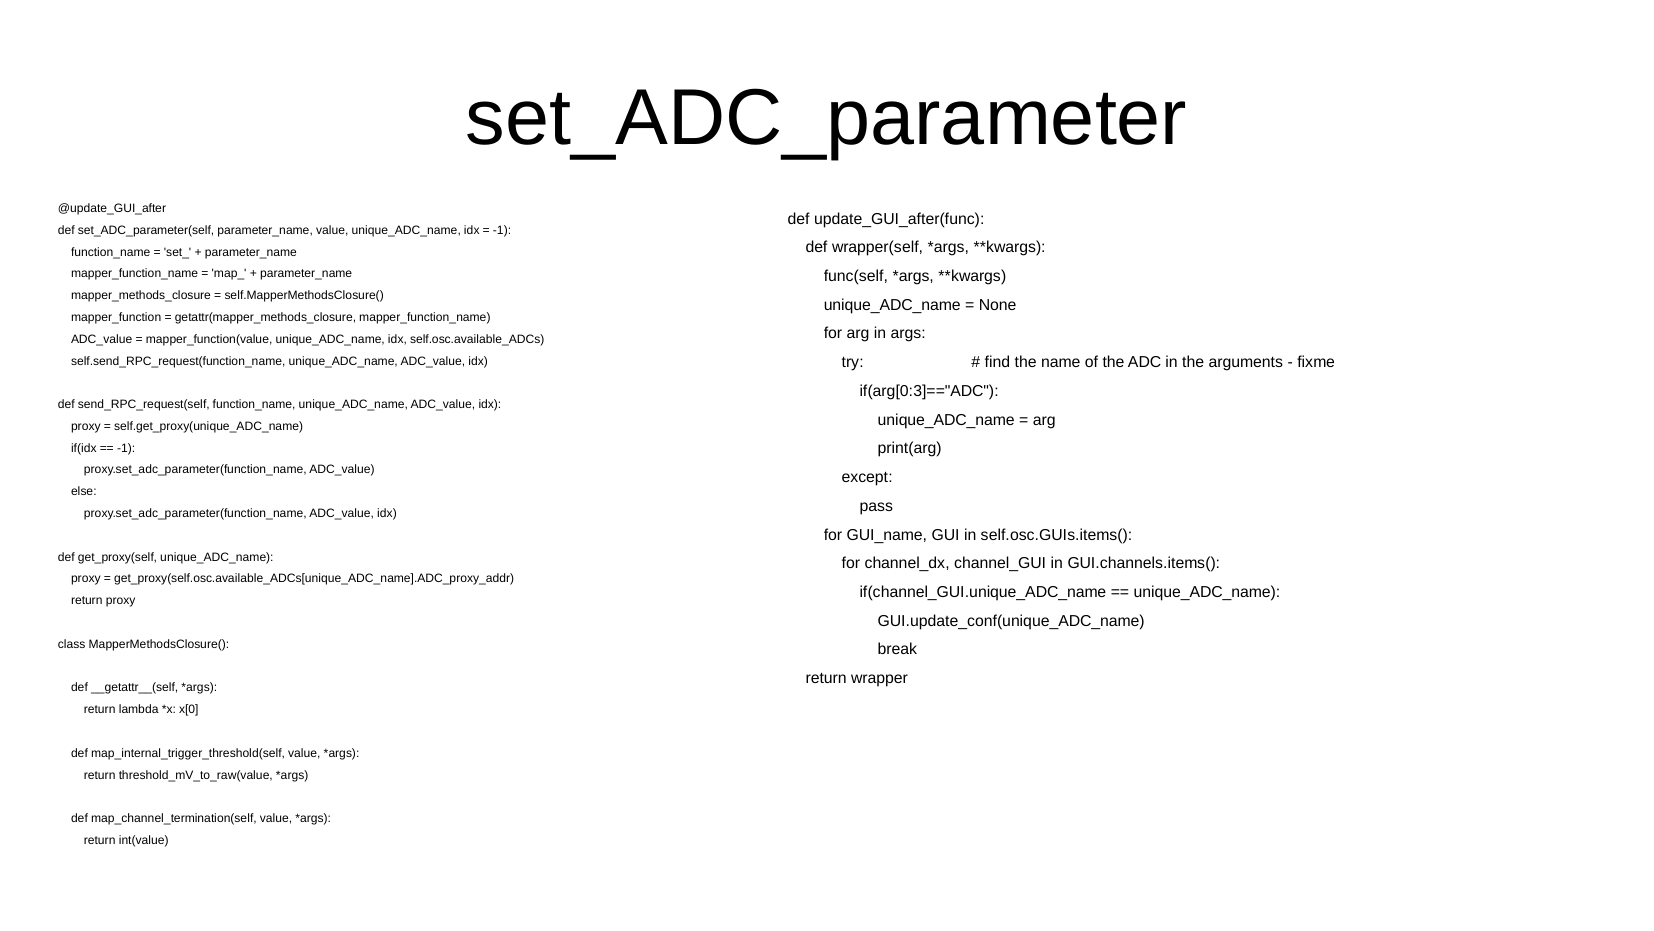

# set_ADC_parameter
 @update_GUI_after
 def set_ADC_parameter(self, parameter_name, value, unique_ADC_name, idx = -1):
 function_name = 'set_' + parameter_name
 mapper_function_name = 'map_' + parameter_name
 mapper_methods_closure = self.MapperMethodsClosure()
 mapper_function = getattr(mapper_methods_closure, mapper_function_name)
 ADC_value = mapper_function(value, unique_ADC_name, idx, self.osc.available_ADCs)
 self.send_RPC_request(function_name, unique_ADC_name, ADC_value, idx)
 def send_RPC_request(self, function_name, unique_ADC_name, ADC_value, idx):
 proxy = self.get_proxy(unique_ADC_name)
 if(idx == -1):
 proxy.set_adc_parameter(function_name, ADC_value)
 else:
 proxy.set_adc_parameter(function_name, ADC_value, idx)
 def get_proxy(self, unique_ADC_name):
 proxy = get_proxy(self.osc.available_ADCs[unique_ADC_name].ADC_proxy_addr)
 return proxy
 class MapperMethodsClosure():
 def __getattr__(self, *args):
 return lambda *x: x[0]
 def map_internal_trigger_threshold(self, value, *args):
 return threshold_mV_to_raw(value, *args)
 def map_channel_termination(self, value, *args):
 return int(value)
def update_GUI_after(func):
 def wrapper(self, *args, **kwargs):
 func(self, *args, **kwargs)
 unique_ADC_name = None
 for arg in args:
 try: # find the name of the ADC in the arguments - fixme
 if(arg[0:3]=="ADC"):
 unique_ADC_name = arg
 print(arg)
 except:
 pass
 for GUI_name, GUI in self.osc.GUIs.items():
 for channel_dx, channel_GUI in GUI.channels.items():
 if(channel_GUI.unique_ADC_name == unique_ADC_name):
 GUI.update_conf(unique_ADC_name)
 break
 return wrapper